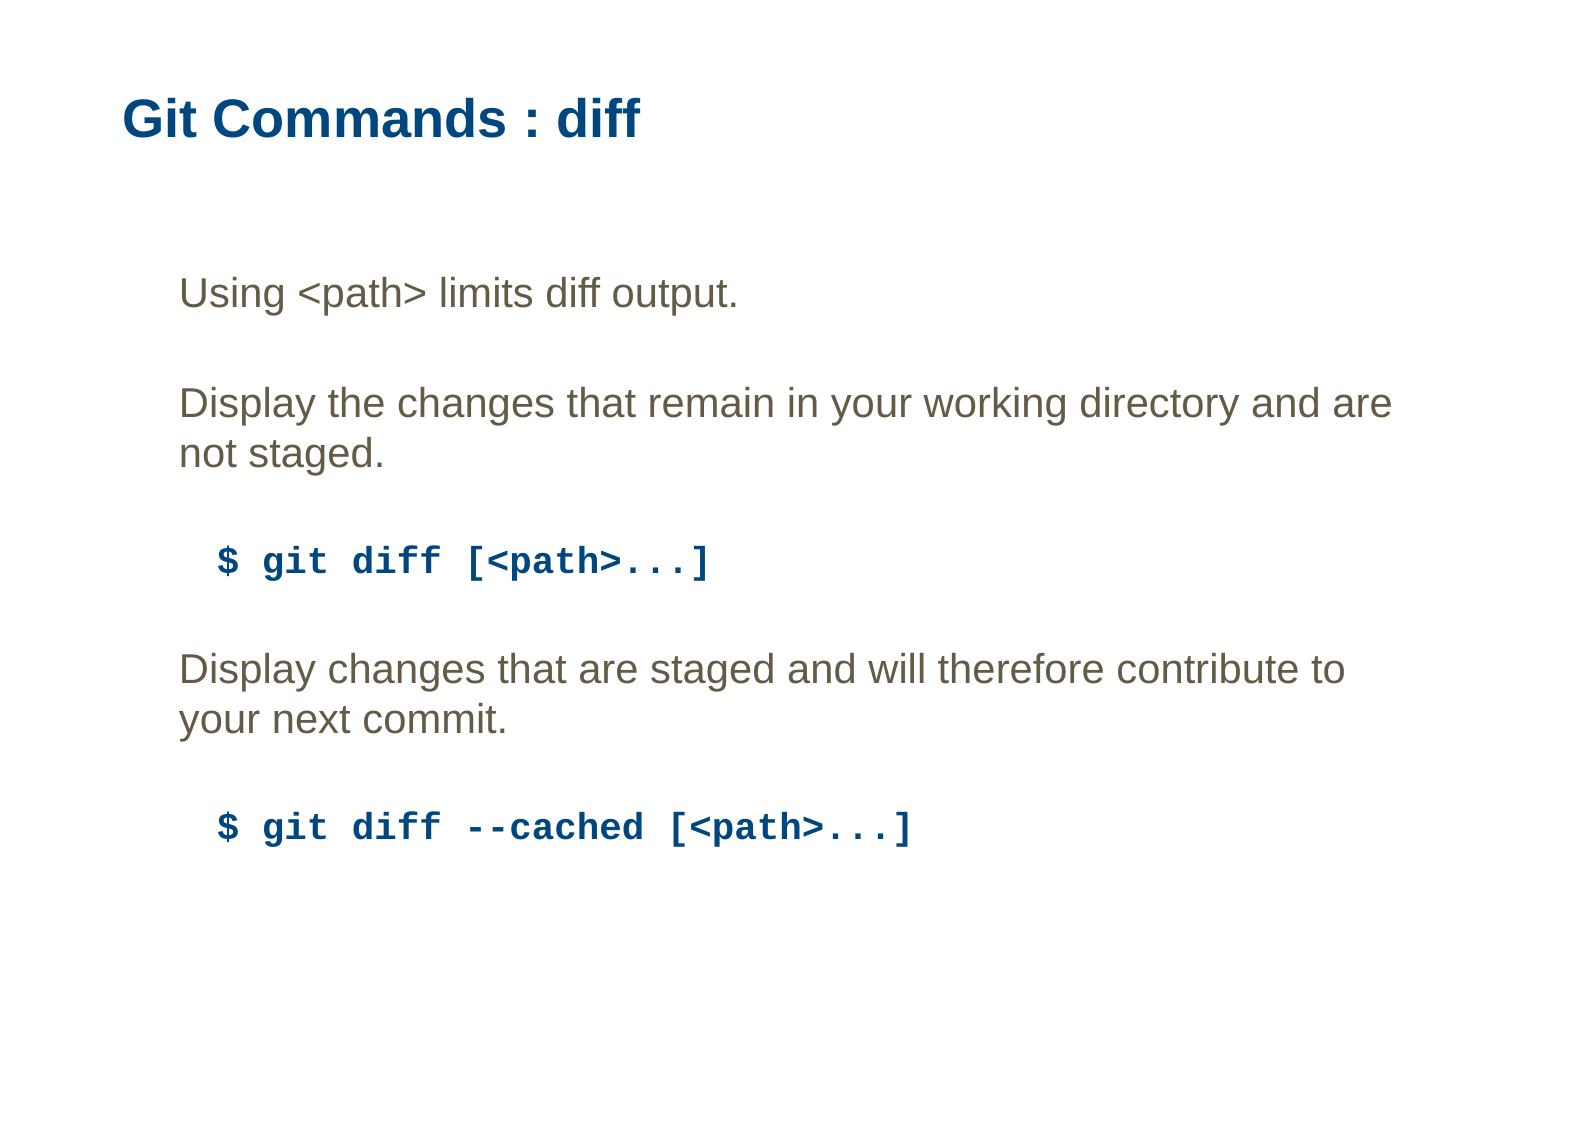

# Git Commands : diff
Using <path> limits diff output.
Display the changes that remain in your working directory and are not staged.
$ git diff [<path>...]
Display changes that are staged and will therefore contribute to your next commit.
$ git diff --cached [<path>...]